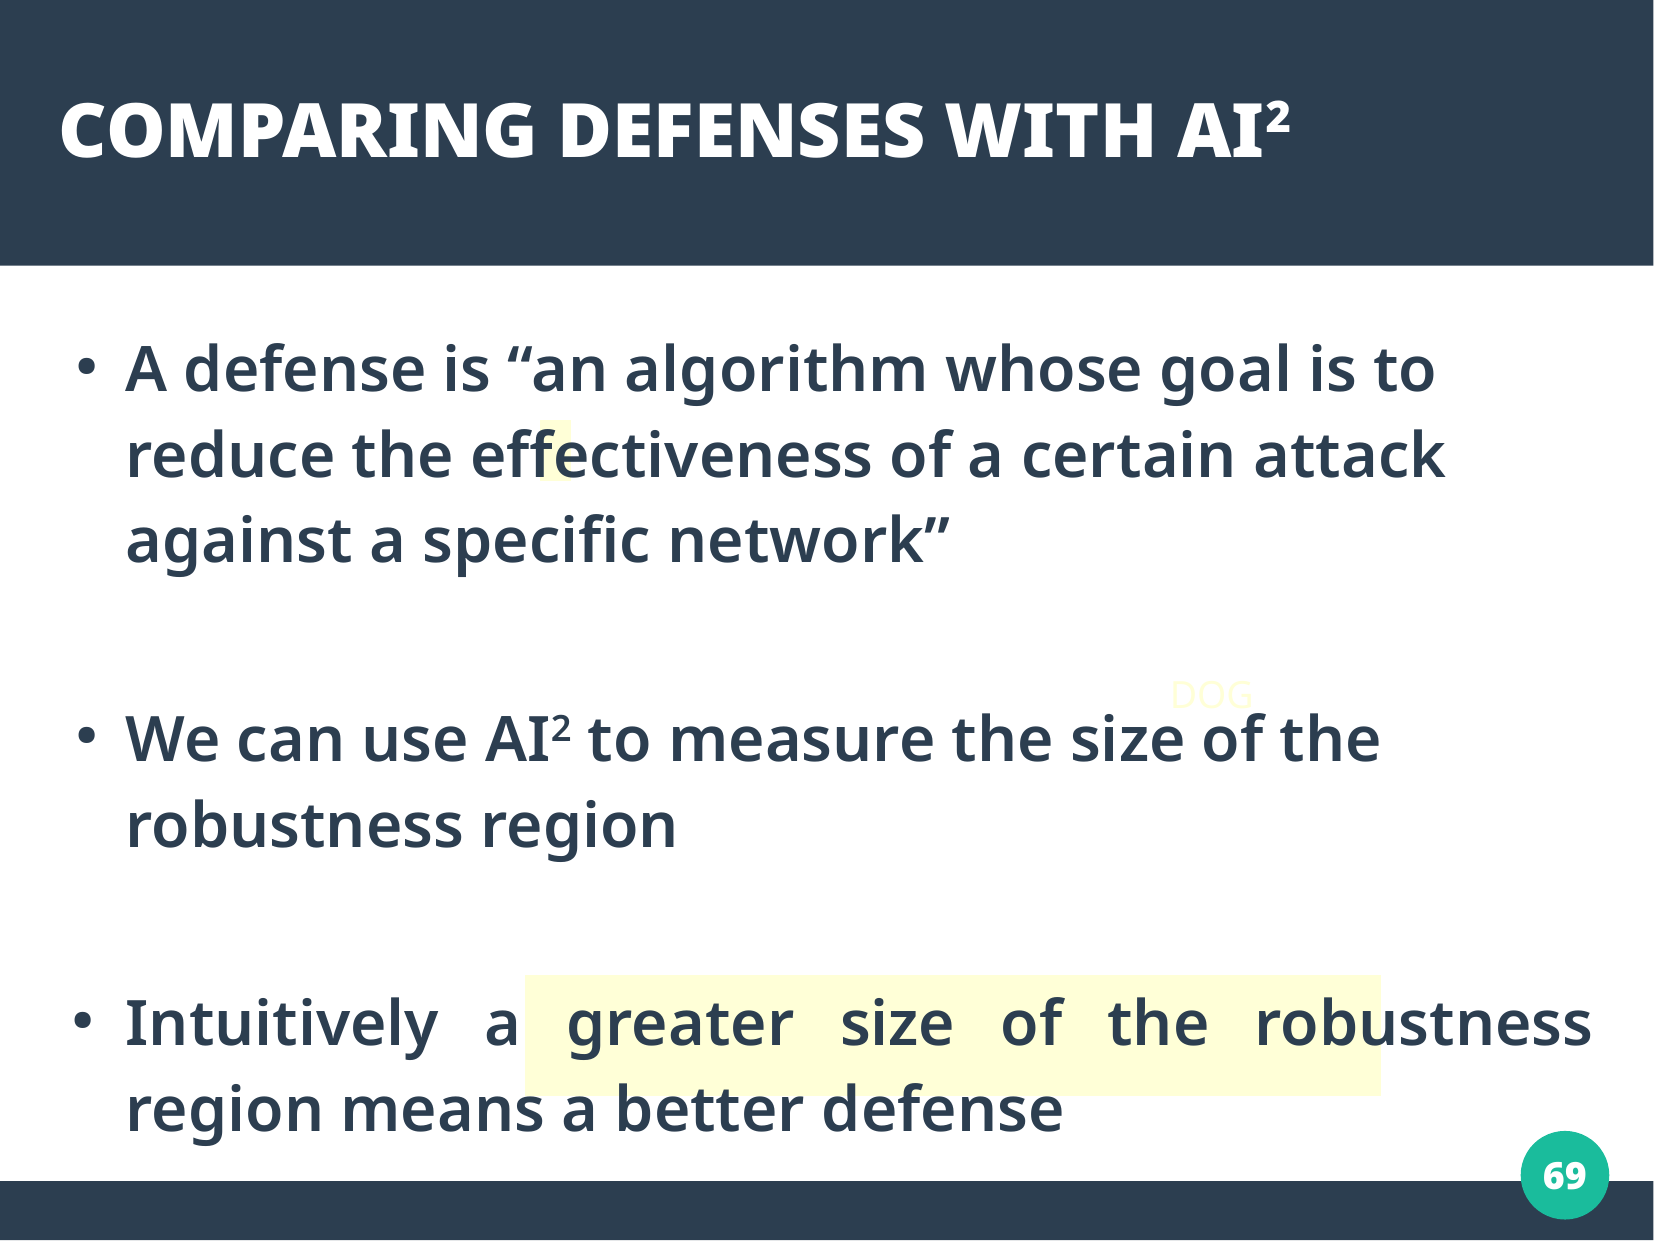

# COMPARING DEFENSES WITH AI2
A defense is “an algorithm whose goal is to reduce the effectiveness of a certain attack against a specific network”
We can use AI2 to measure the size of the robustness region
Intuitively a greater size of the robustness region means a better defense
DOG
69